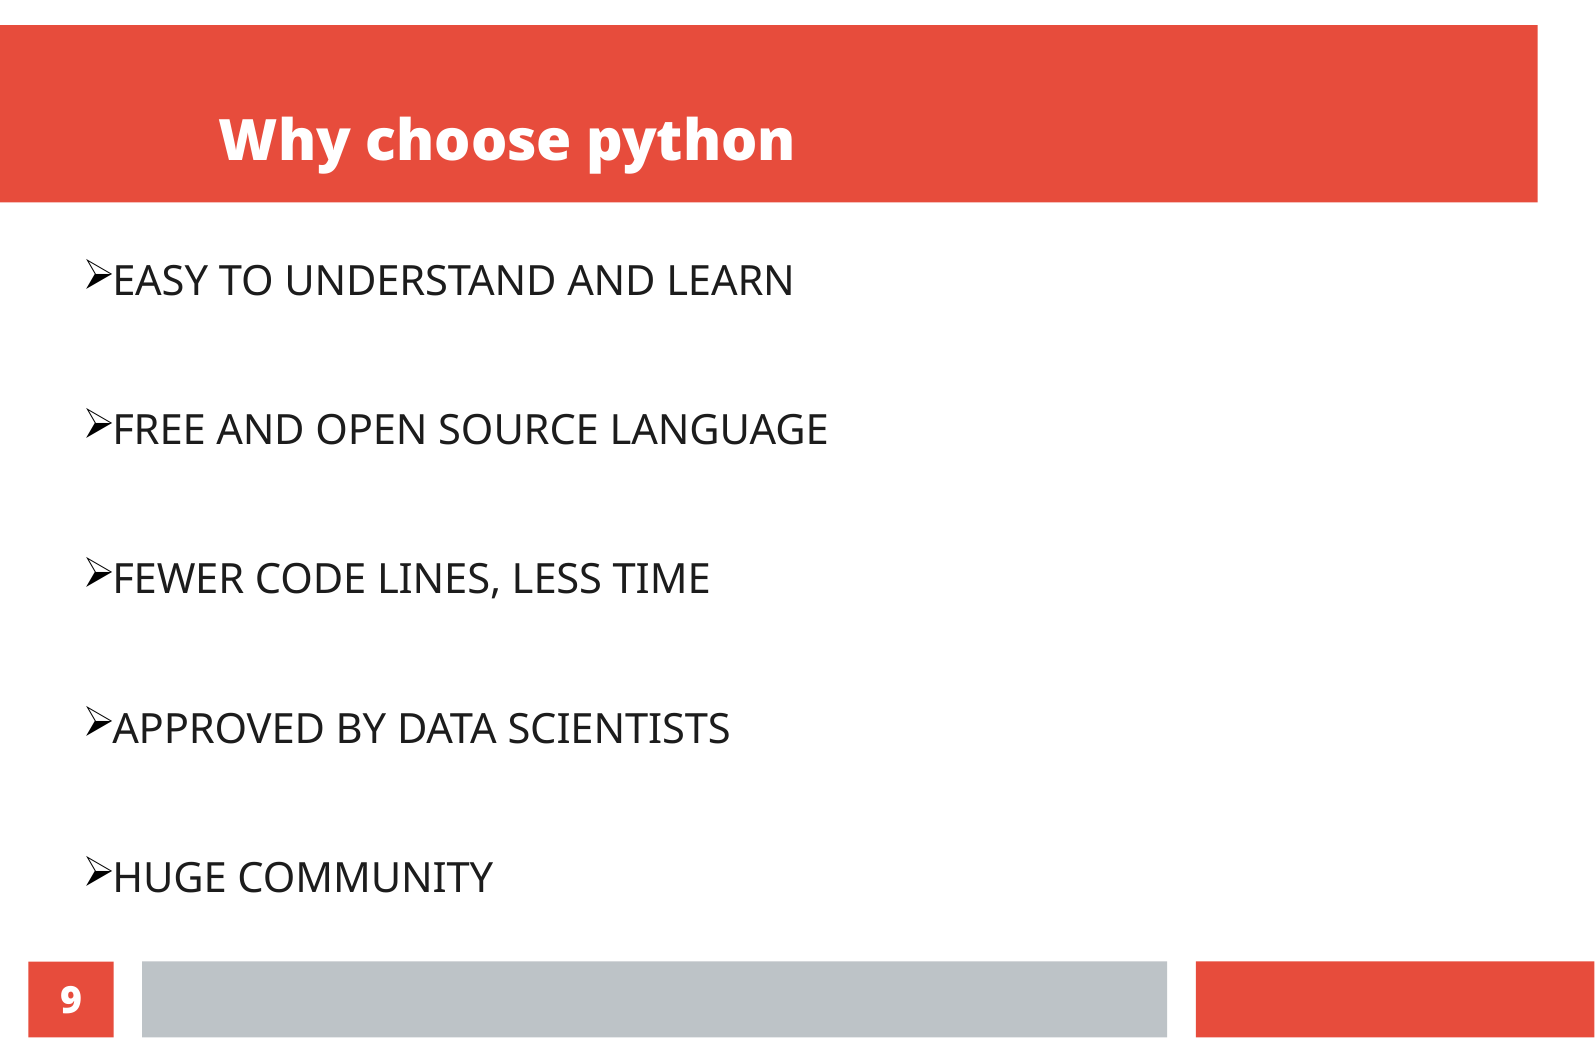

# Why choose python
EASY TO UNDERSTAND AND LEARN
FREE AND OPEN SOURCE LANGUAGE
FEWER CODE LINES, LESS TIME
APPROVED BY DATA SCIENTISTS
HUGE COMMUNITY
9